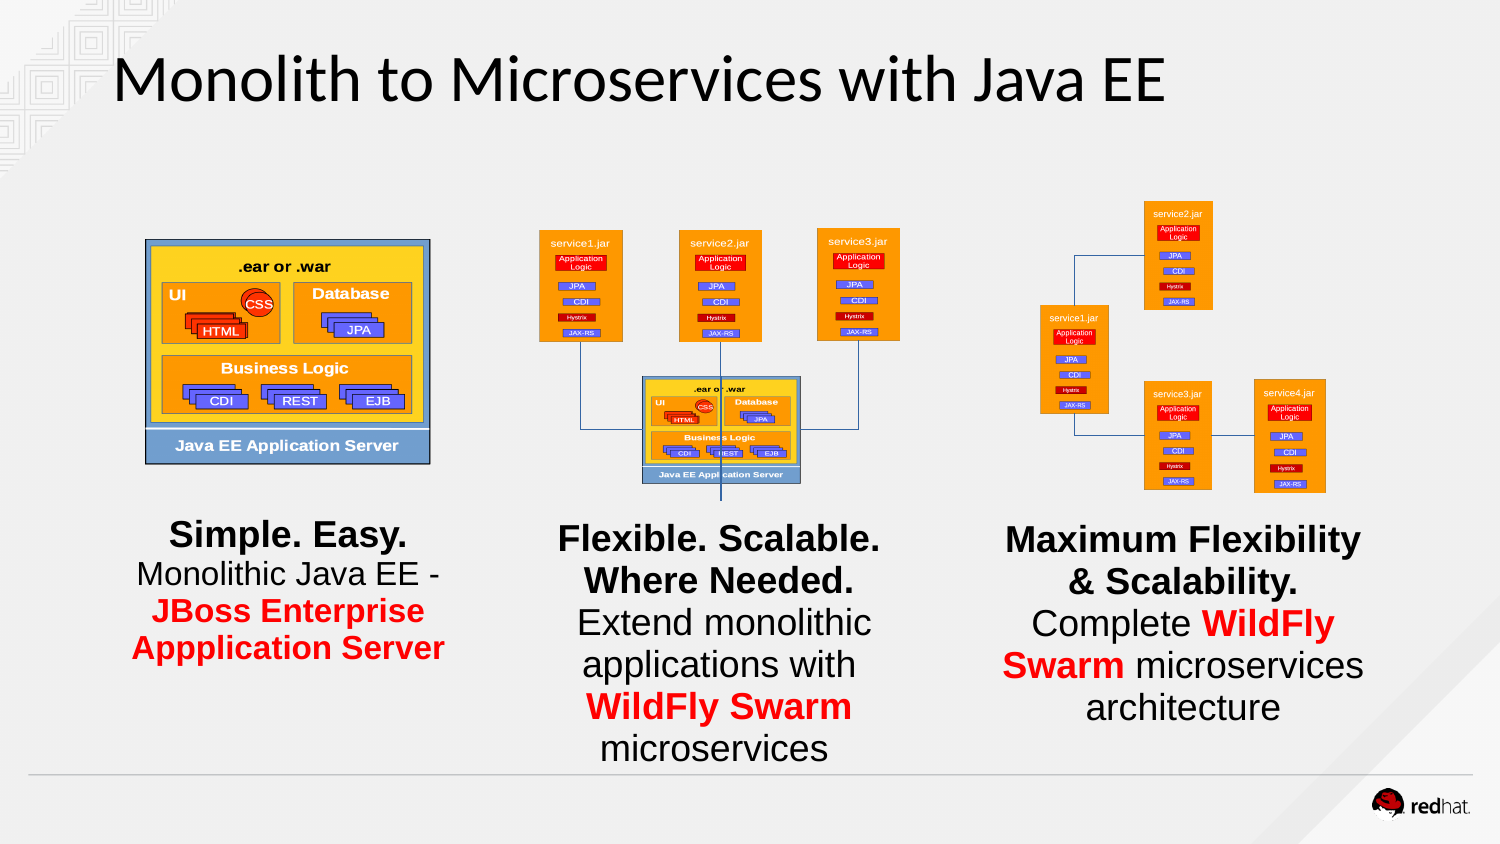

# Monolith to Microservices with Java EE
Simple. Easy.
Monolithic Java EE -
JBoss Enterprise Appplication Server
Flexible. Scalable.
Where Needed.
 Extend monolithic applications with WildFly Swarm microservices
Maximum Flexibility & Scalability.
Complete WildFly Swarm microservices architecture